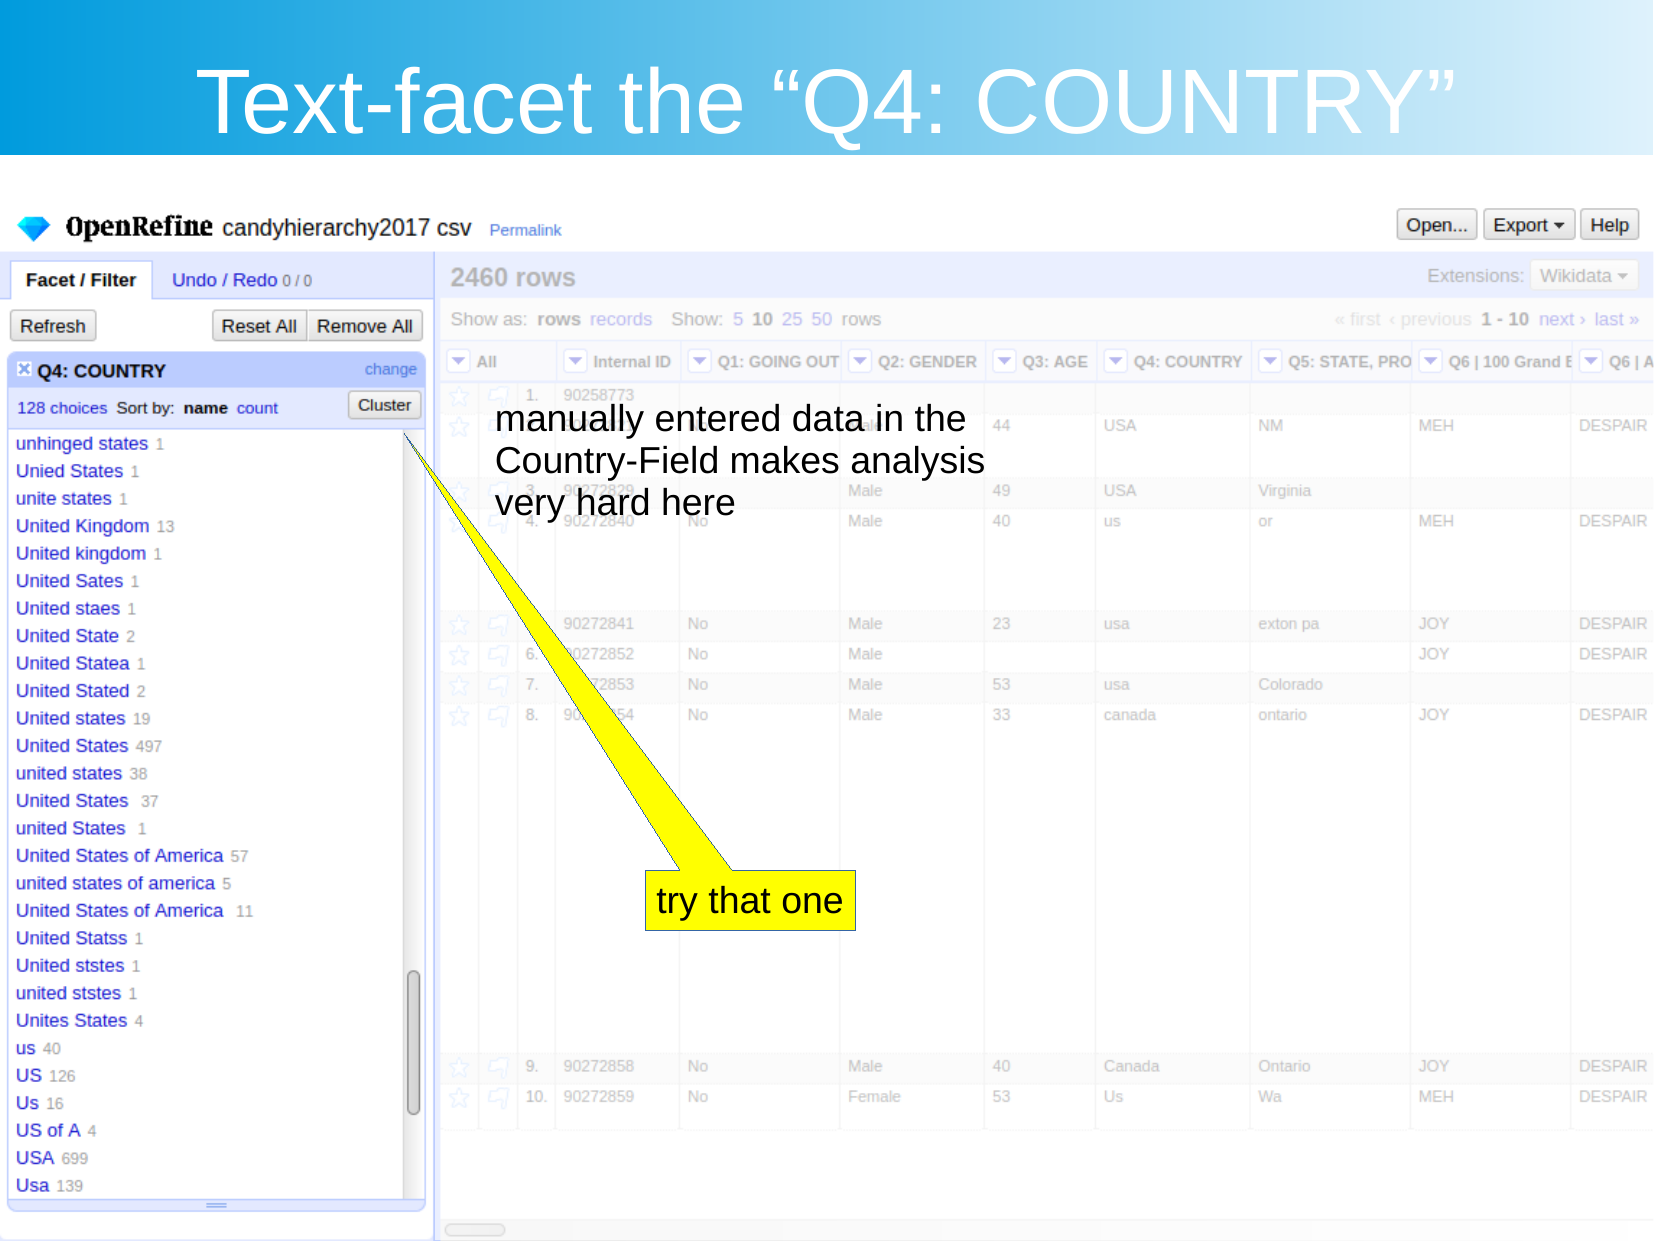

# Text-facet the “Q4: COUNTRY”
manually entered data in the Country-Field makes analysis very hard here
try that one